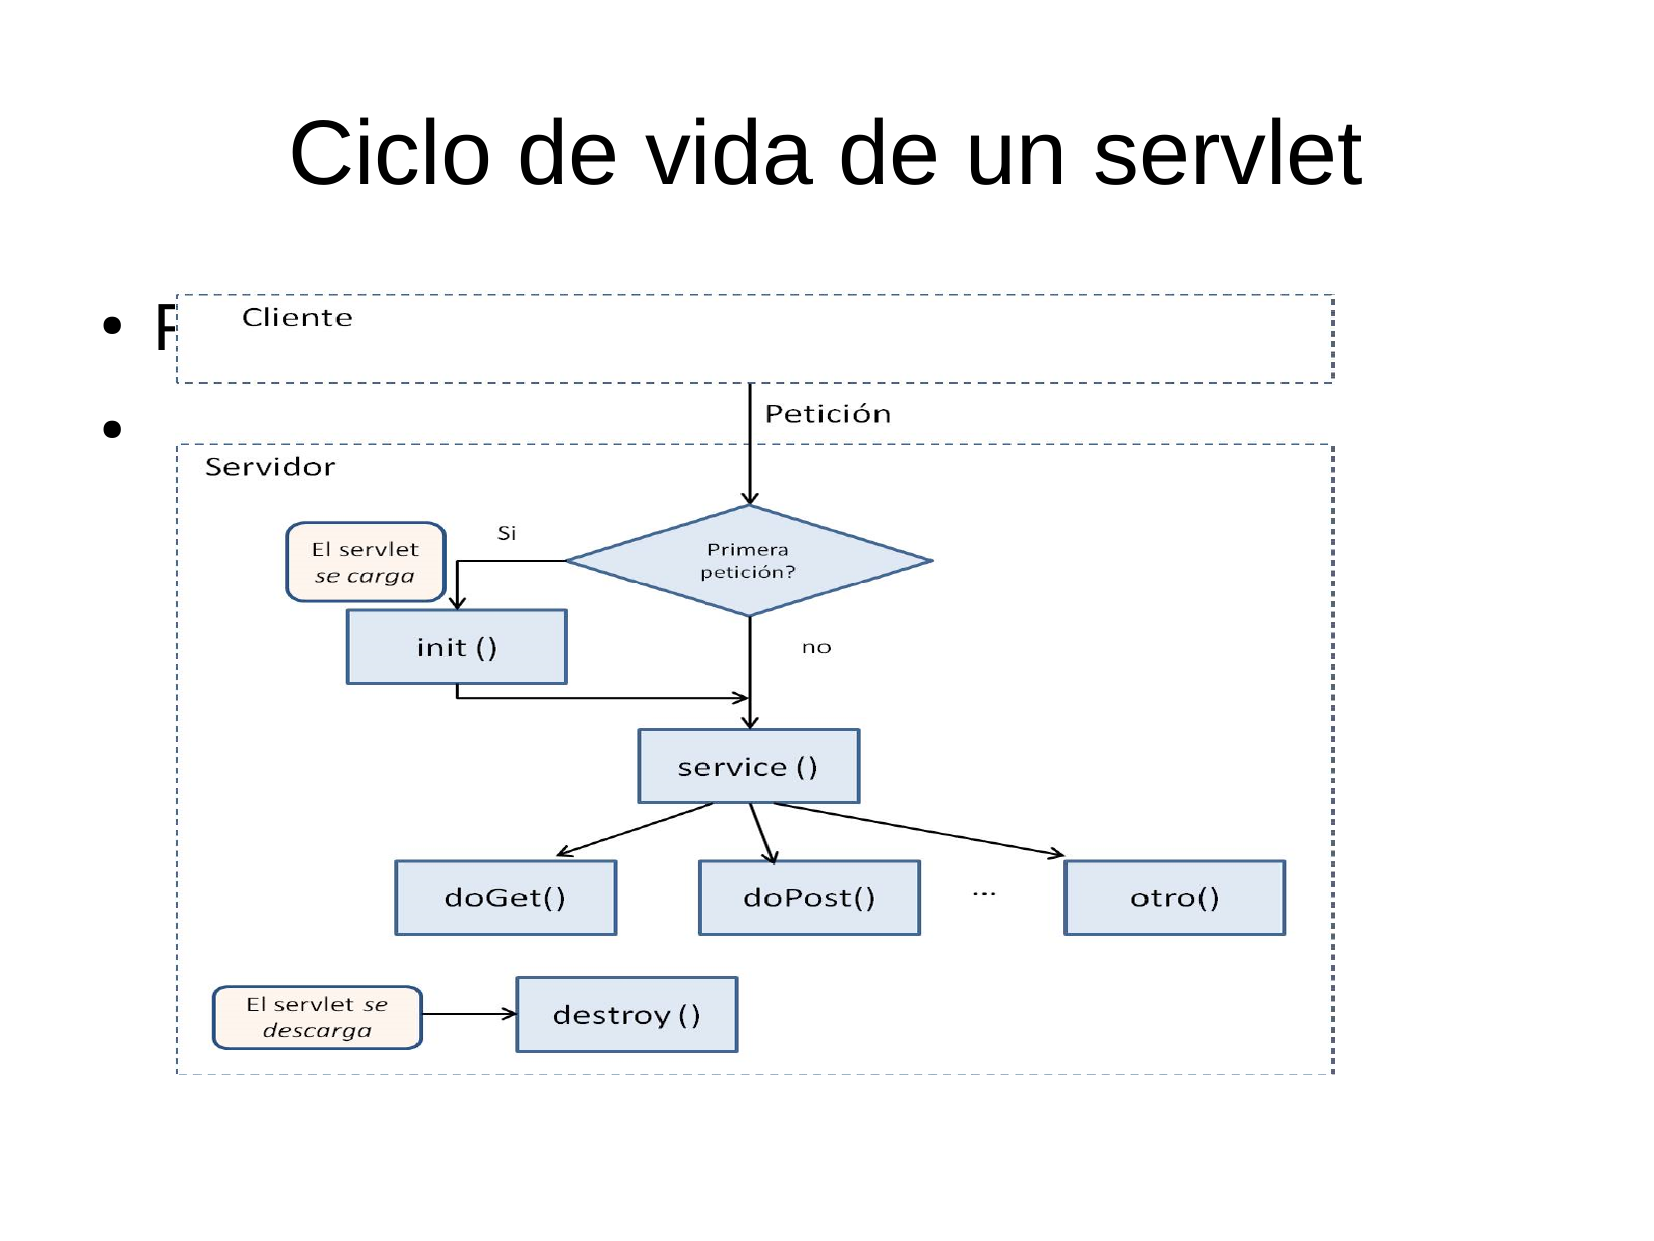

# Ciclo de vida de un servlet
F